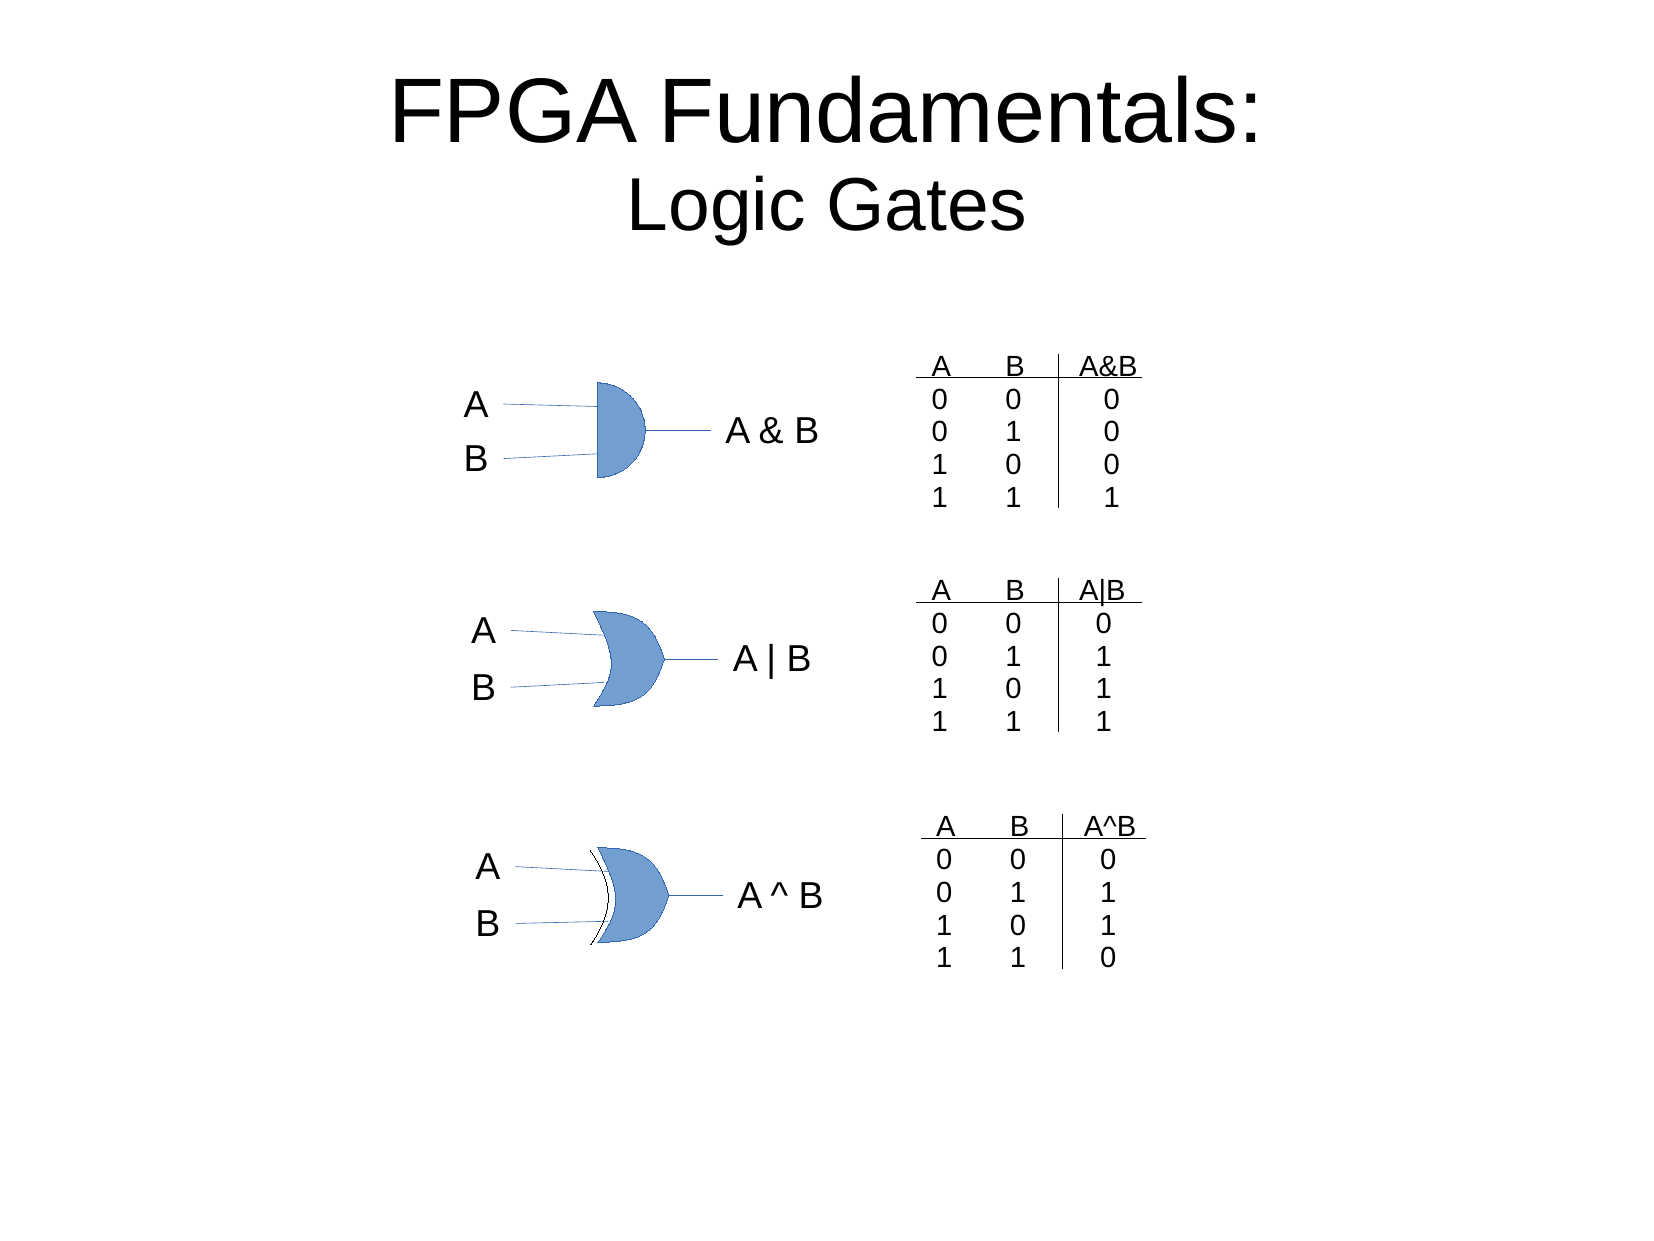

# FPGA Fundamentals: Logic Gates
A	B	A&B
0	0	 0
0	1	 0
1	0	 0
1	1	 1
A
A & B
B
A	B	A|B
0	0	 0
0	1	 1
1	0	 1
1	1	 1
A
A | B
B
A	B	A^B
0	0	 0
0	1	 1
1	0	 1
1	1	 0
A
A ^ B
B